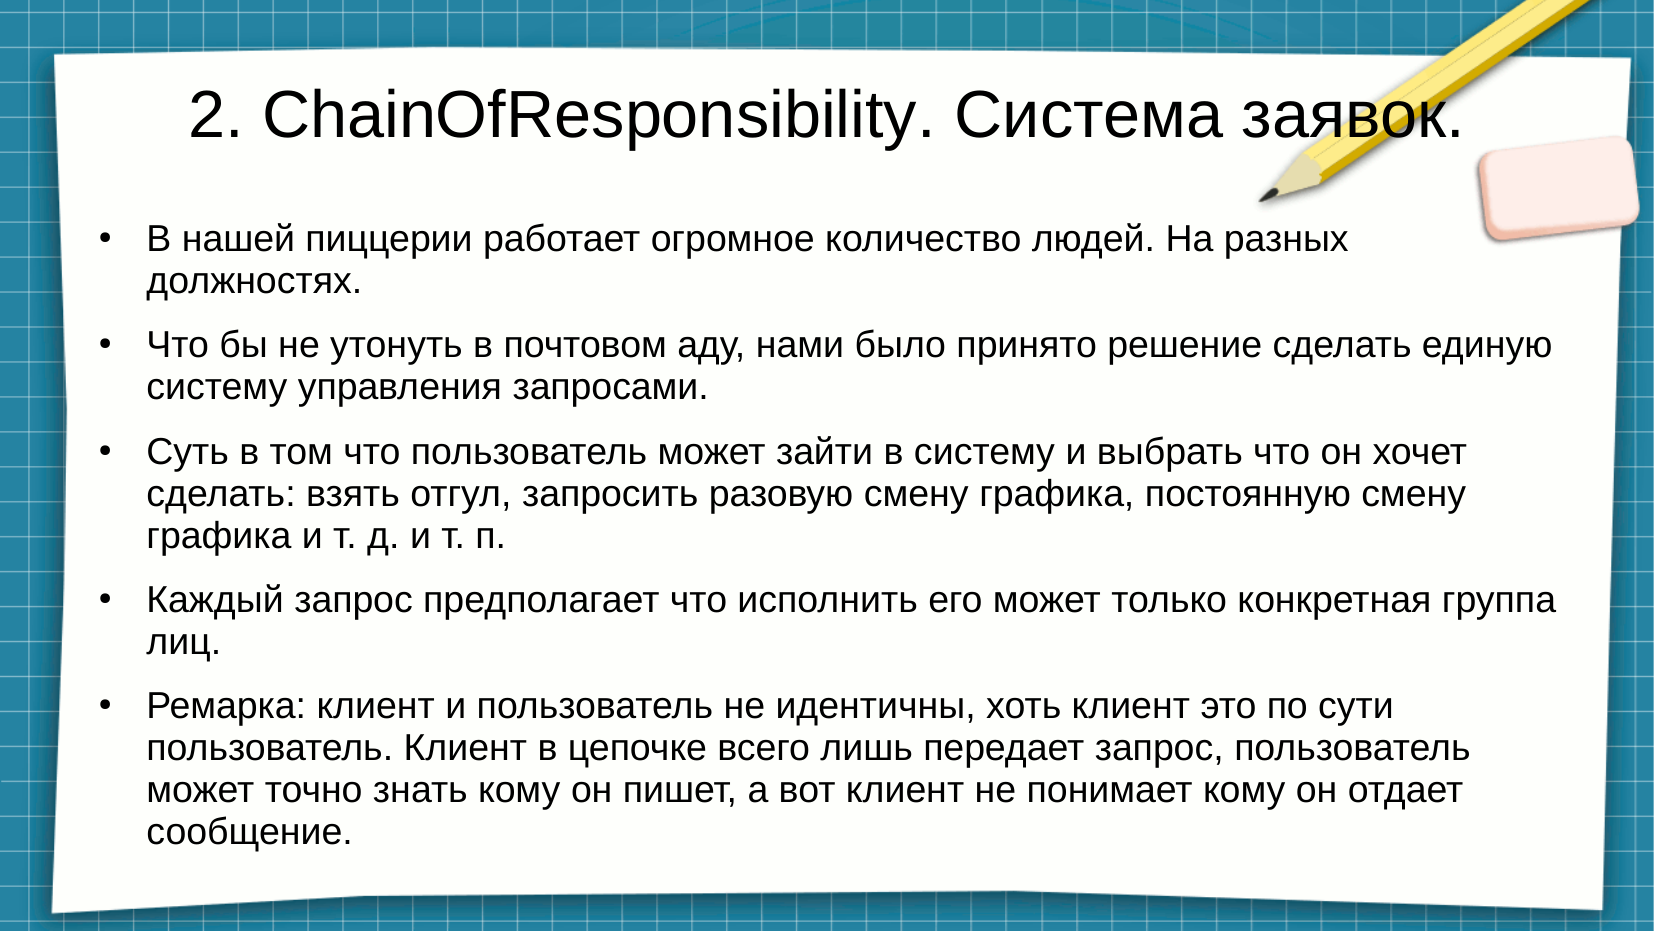

# 2. ChainOfResponsibility. Система заявок.
В нашей пиццерии работает огромное количество людей. На разных должностях.
Что бы не утонуть в почтовом аду, нами было принято решение сделать единую систему управления запросами.
Суть в том что пользователь может зайти в систему и выбрать что он хочет сделать: взять отгул, запросить разовую смену графика, постоянную смену графика и т. д. и т. п.
Каждый запрос предполагает что исполнить его может только конкретная группа лиц.
Ремарка: клиент и пользователь не идентичны, хоть клиент это по сути пользователь. Клиент в цепочке всего лишь передает запрос, пользователь может точно знать кому он пишет, а вот клиент не понимает кому он отдает сообщение.